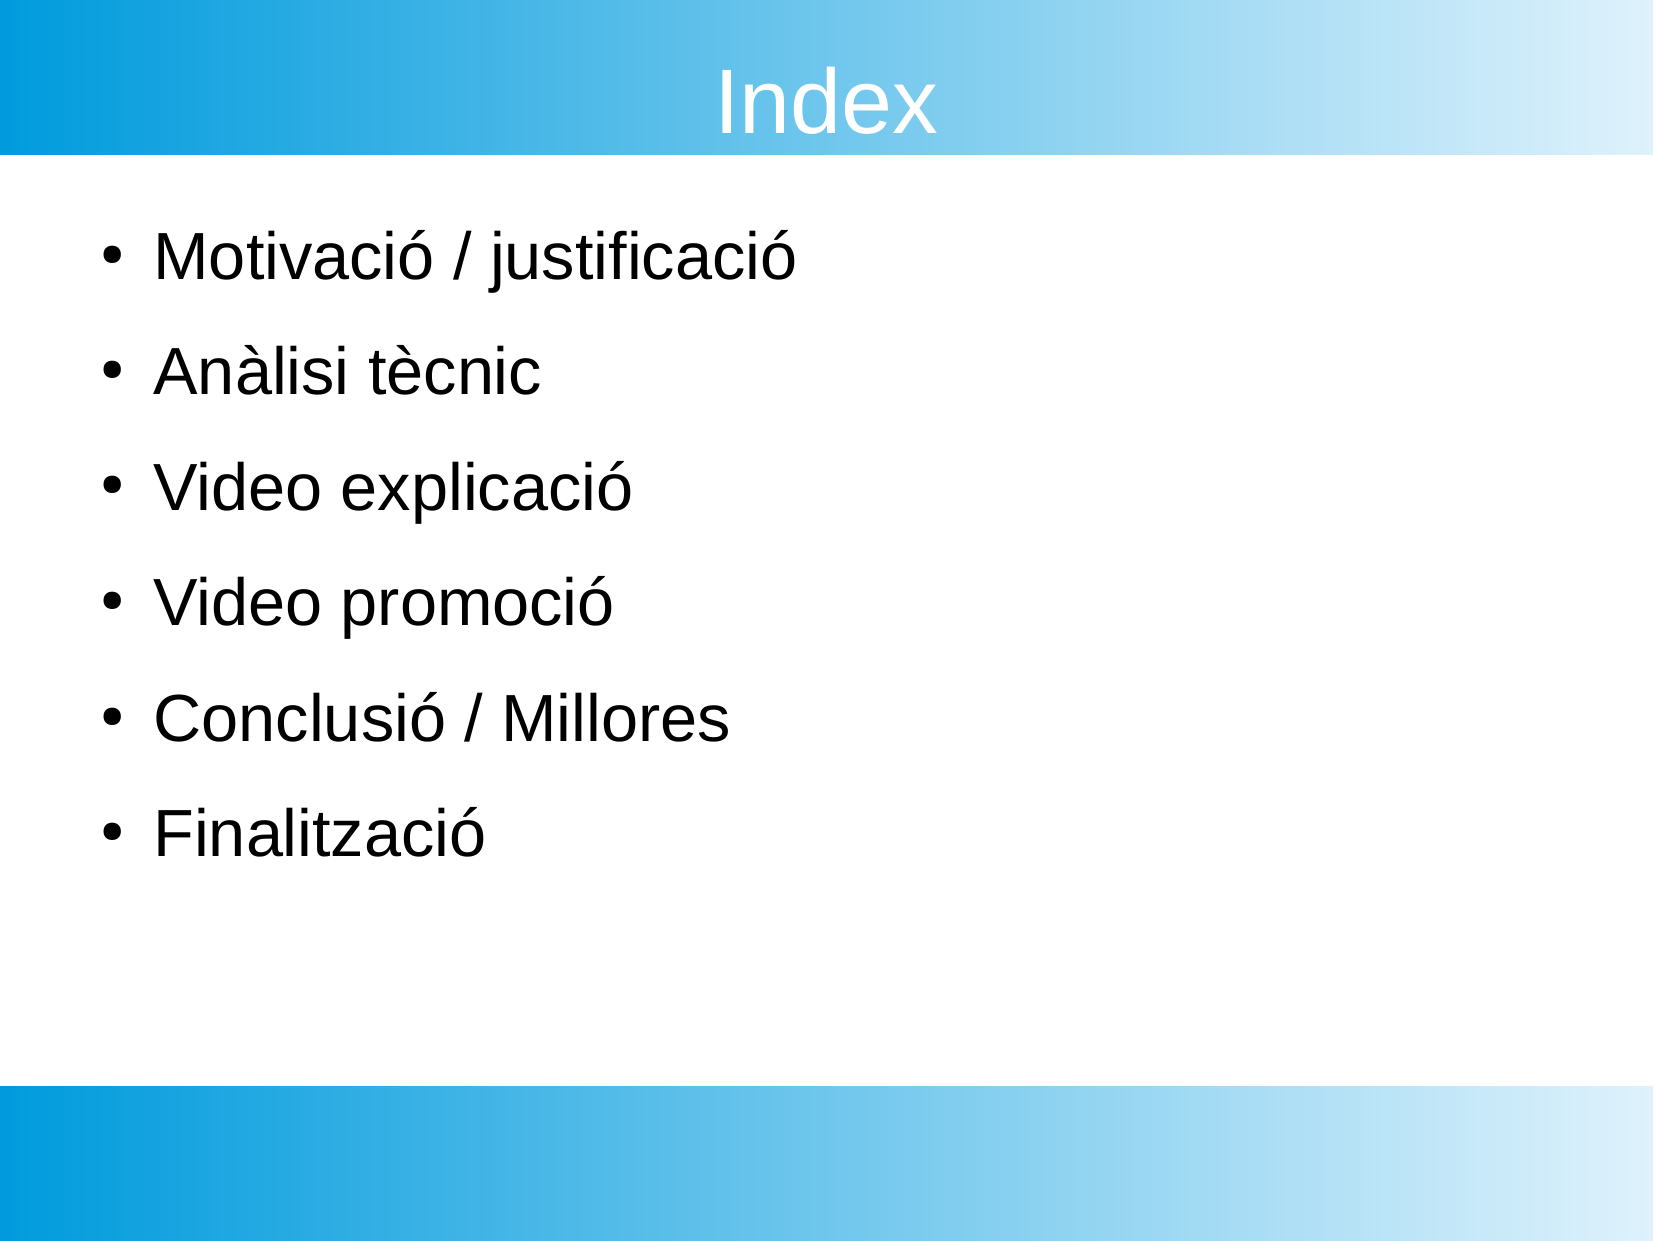

# Index
Motivació / justificació
Anàlisi tècnic
Video explicació
Video promoció
Conclusió / Millores
Finalització